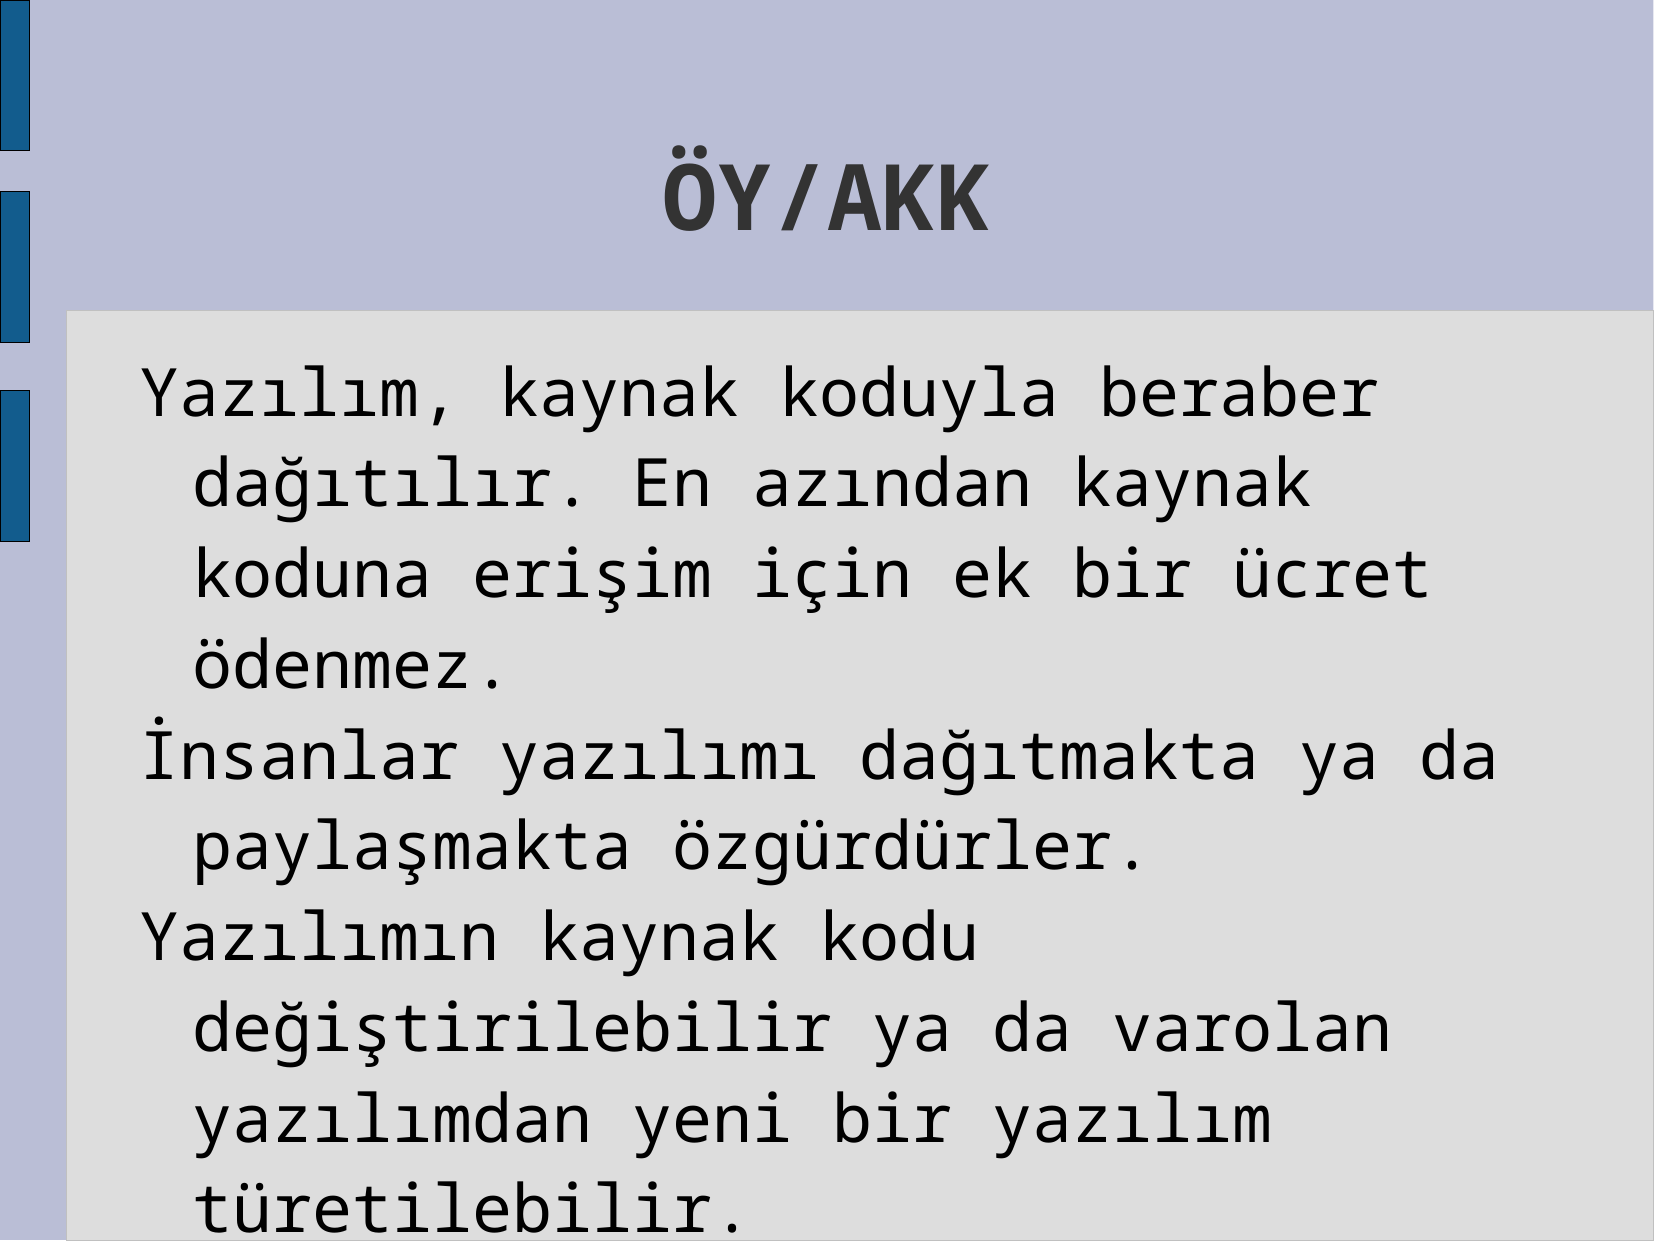

# ÖY/AKK
Yazılım, kaynak koduyla beraber dağıtılır. En azından kaynak koduna erişim için ek bir ücret ödenmez.
İnsanlar yazılımı dağıtmakta ya da paylaşmakta özgürdürler.
Yazılımın kaynak kodu değiştirilebilir ya da varolan yazılımdan yeni bir yazılım türetilebilir.